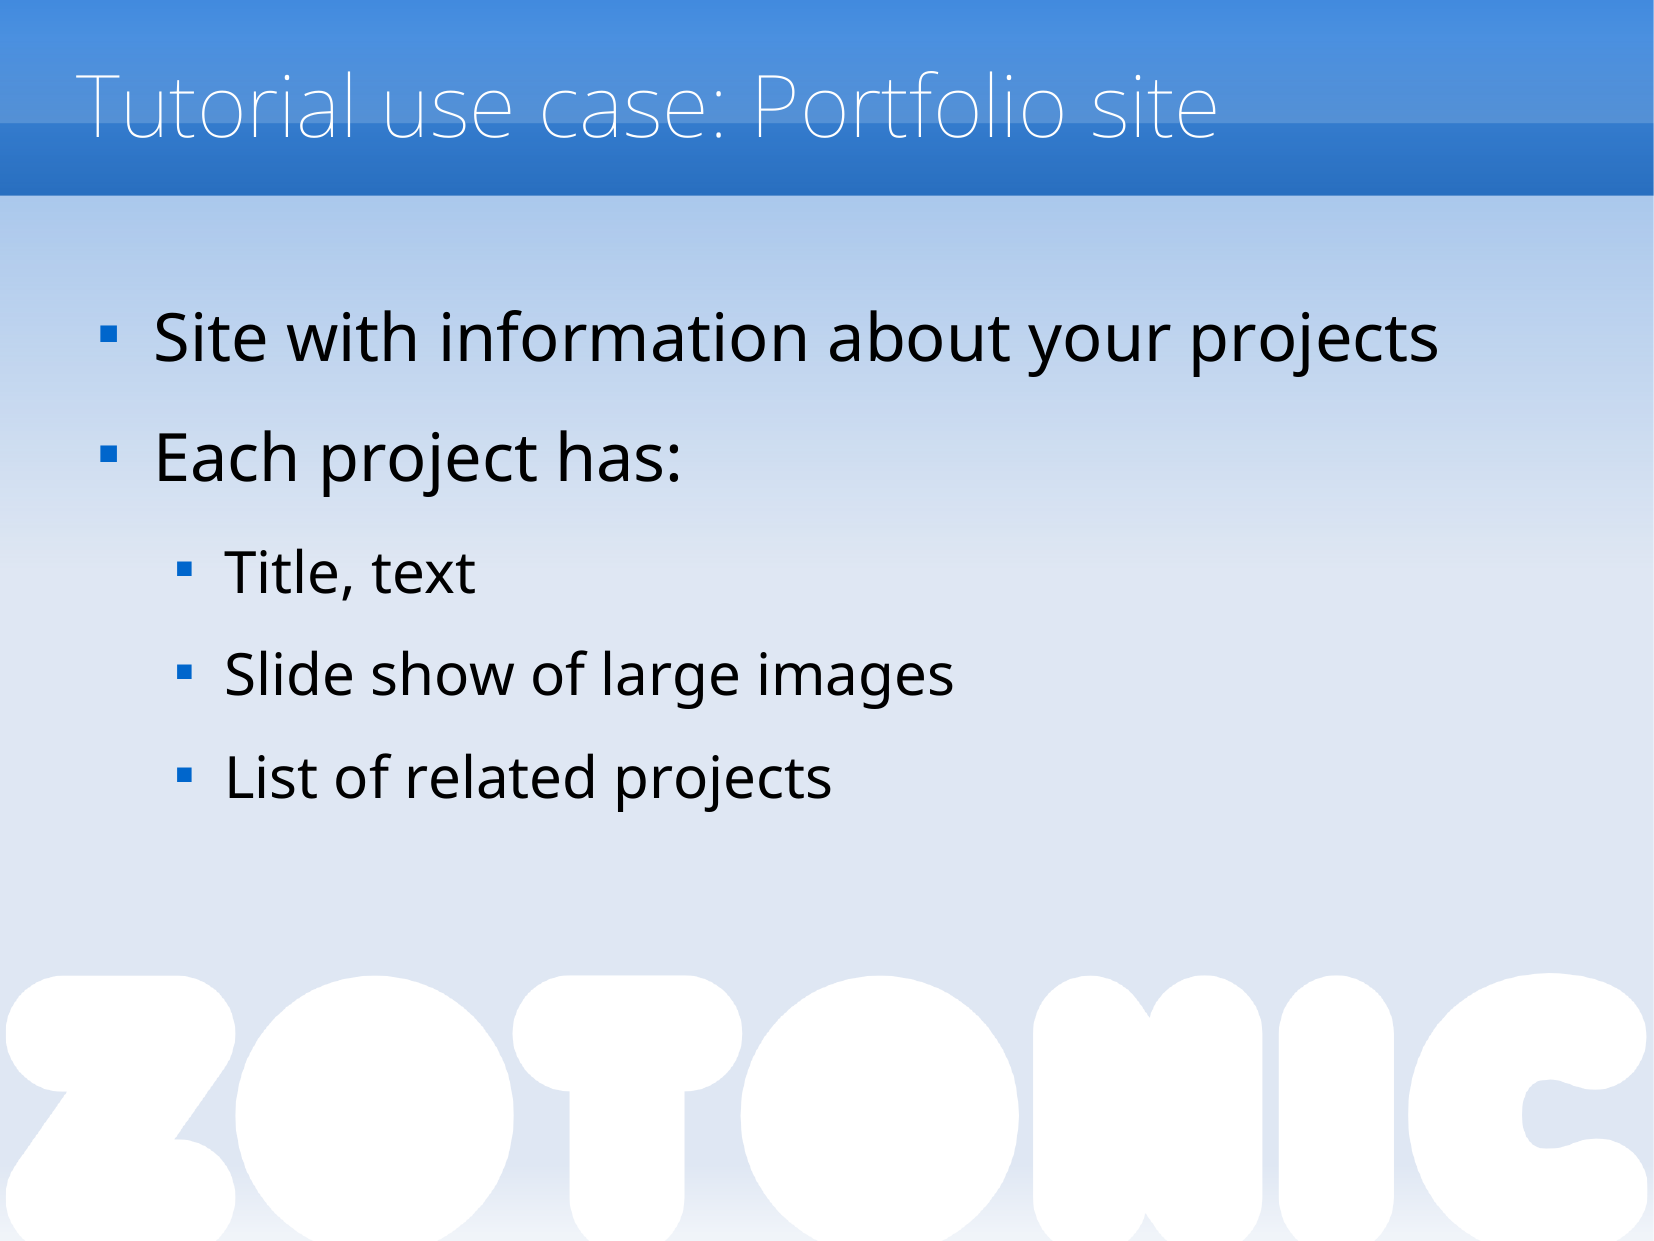

# Tutorial use case: Portfolio site
Site with information about your projects
Each project has:
Title, text
Slide show of large images
List of related projects